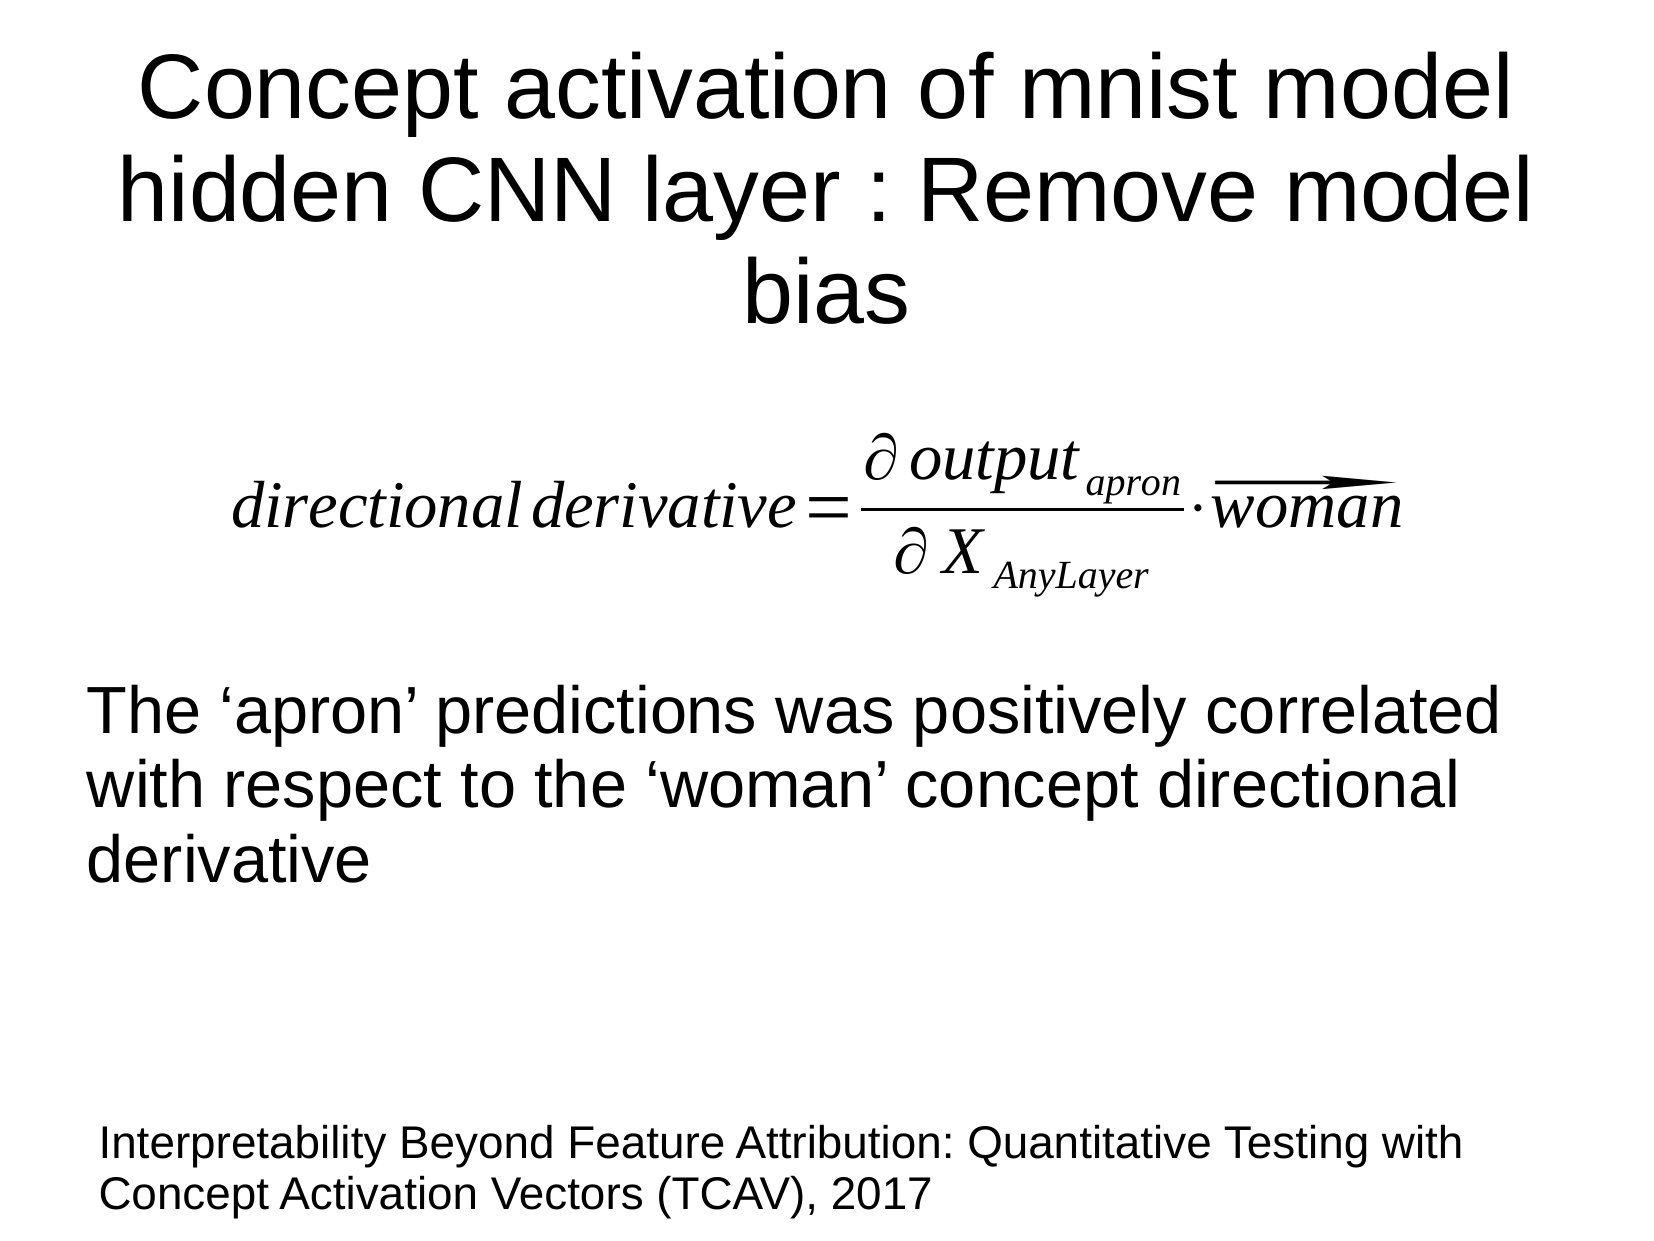

# Concept activation of mnist model hidden CNN layer : Remove model bias
The ‘apron’ predictions was positively correlated with respect to the ‘woman’ concept directional derivative
Interpretability Beyond Feature Attribution: Quantitative Testing with Concept Activation Vectors (TCAV), 2017
ThisSC,k,l(x)can quantitativelymeasure the sensitivity of model predictions with respectto concepts at any model layer.